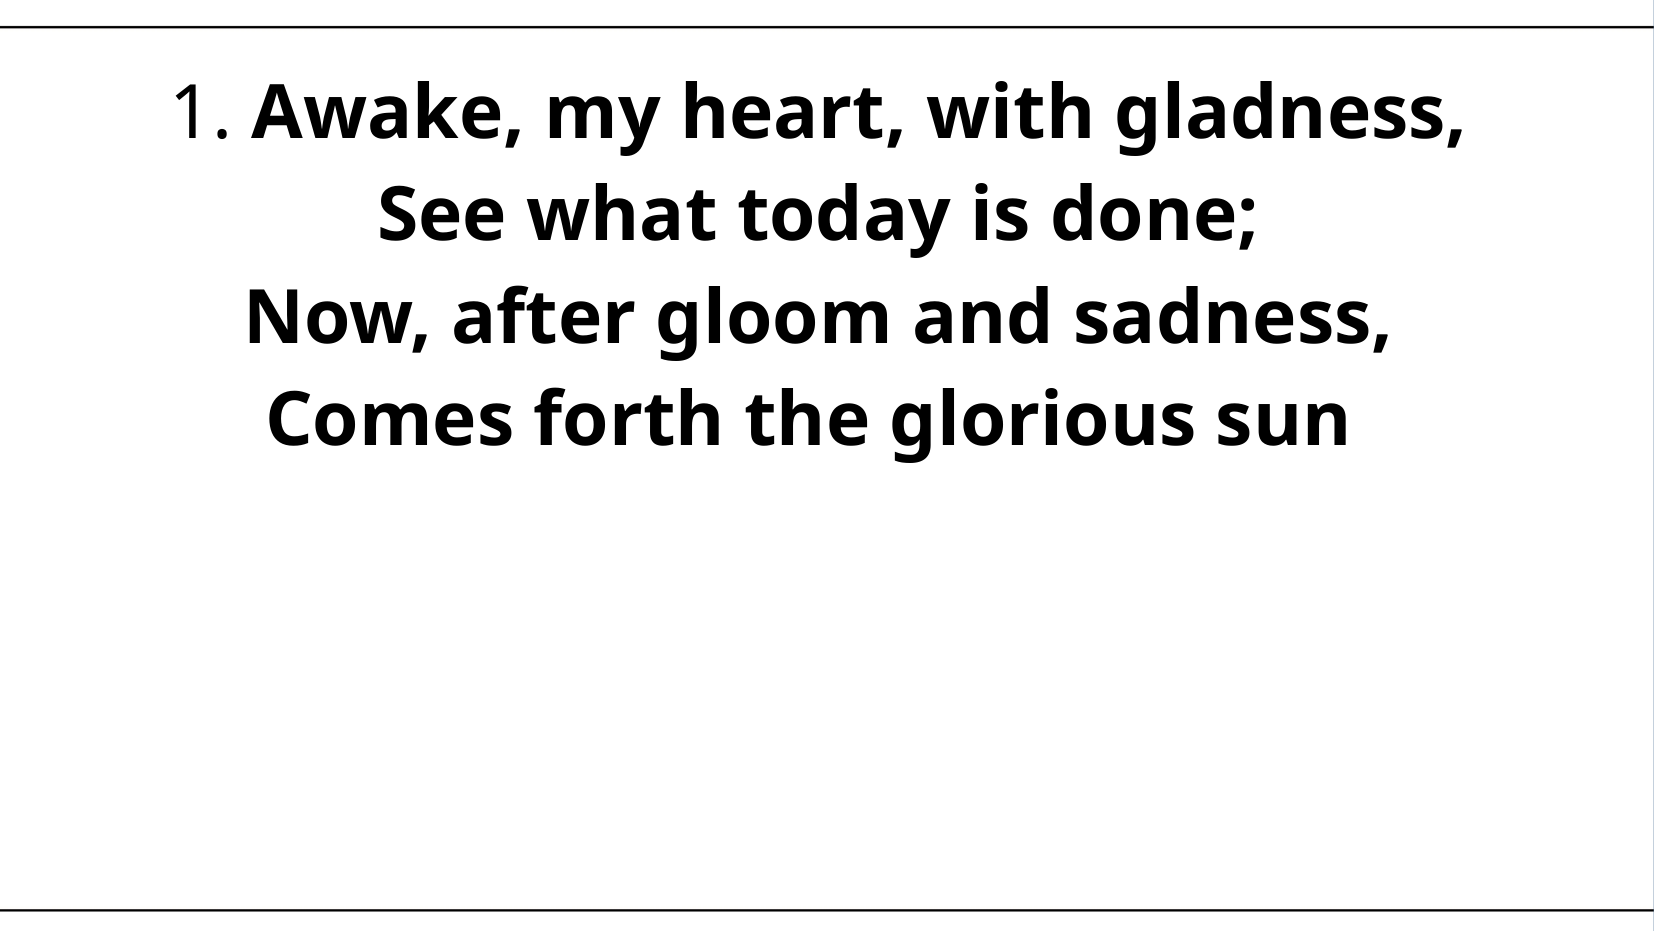

1. Awake, my heart, with gladness,
See what today is done;
Now, after gloom and sadness,
Comes forth the glorious sun